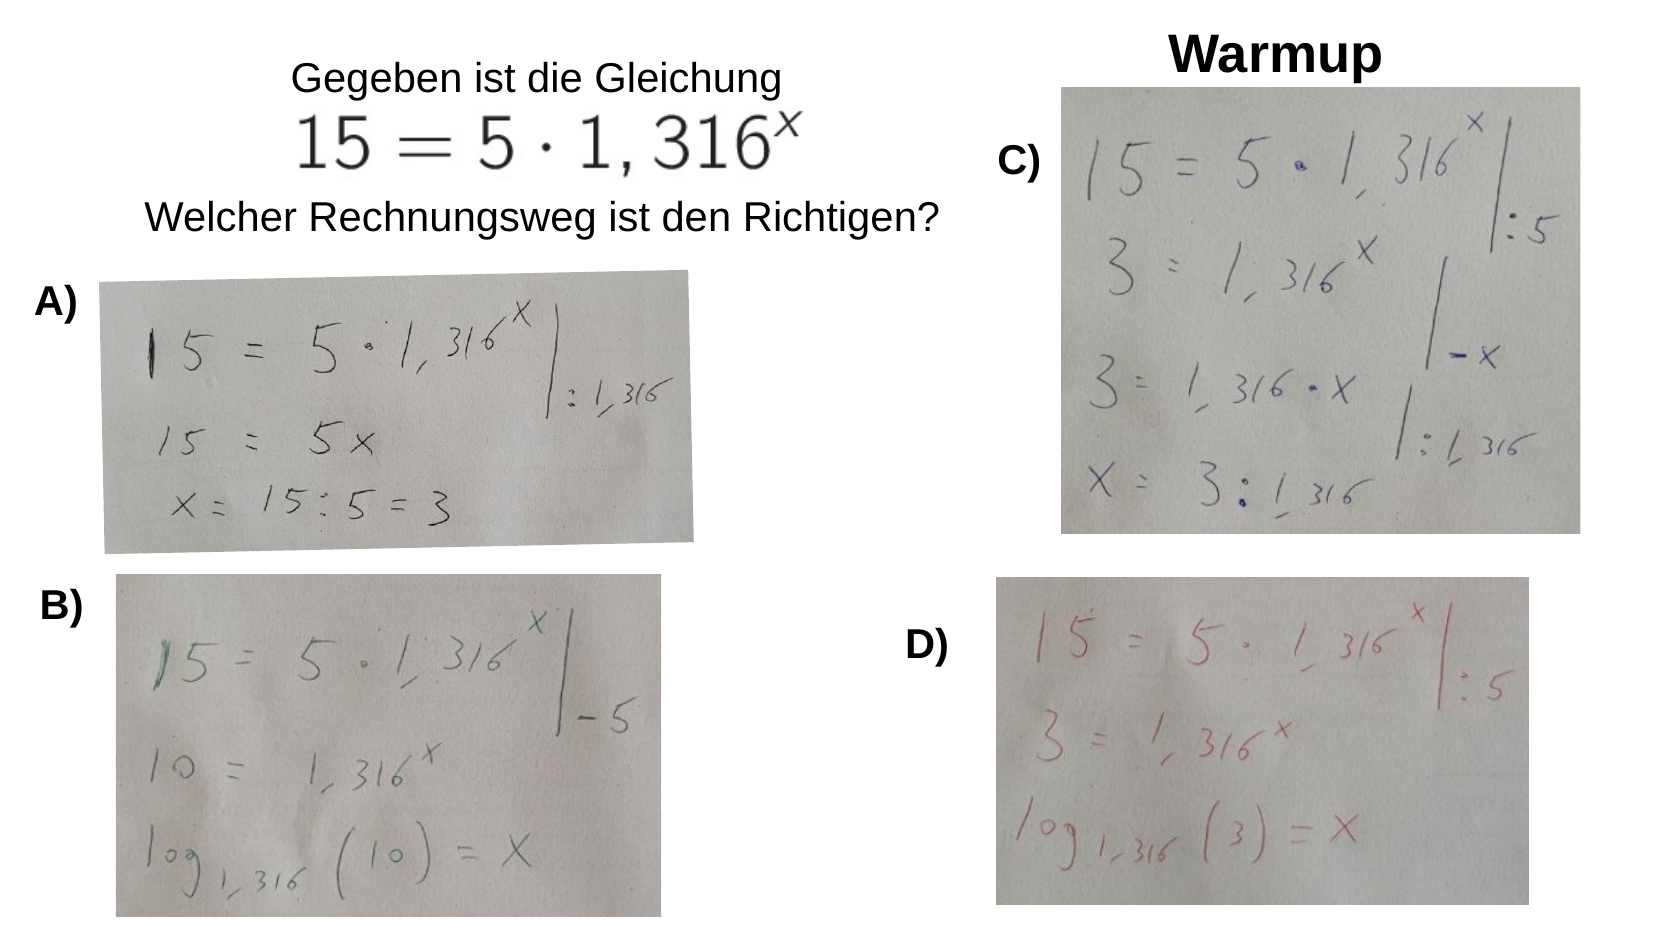

# Warmup
Gegeben ist die Gleichung
Welcher Rechnungsweg ist den Richtigen?
C)
A)
B)
D)